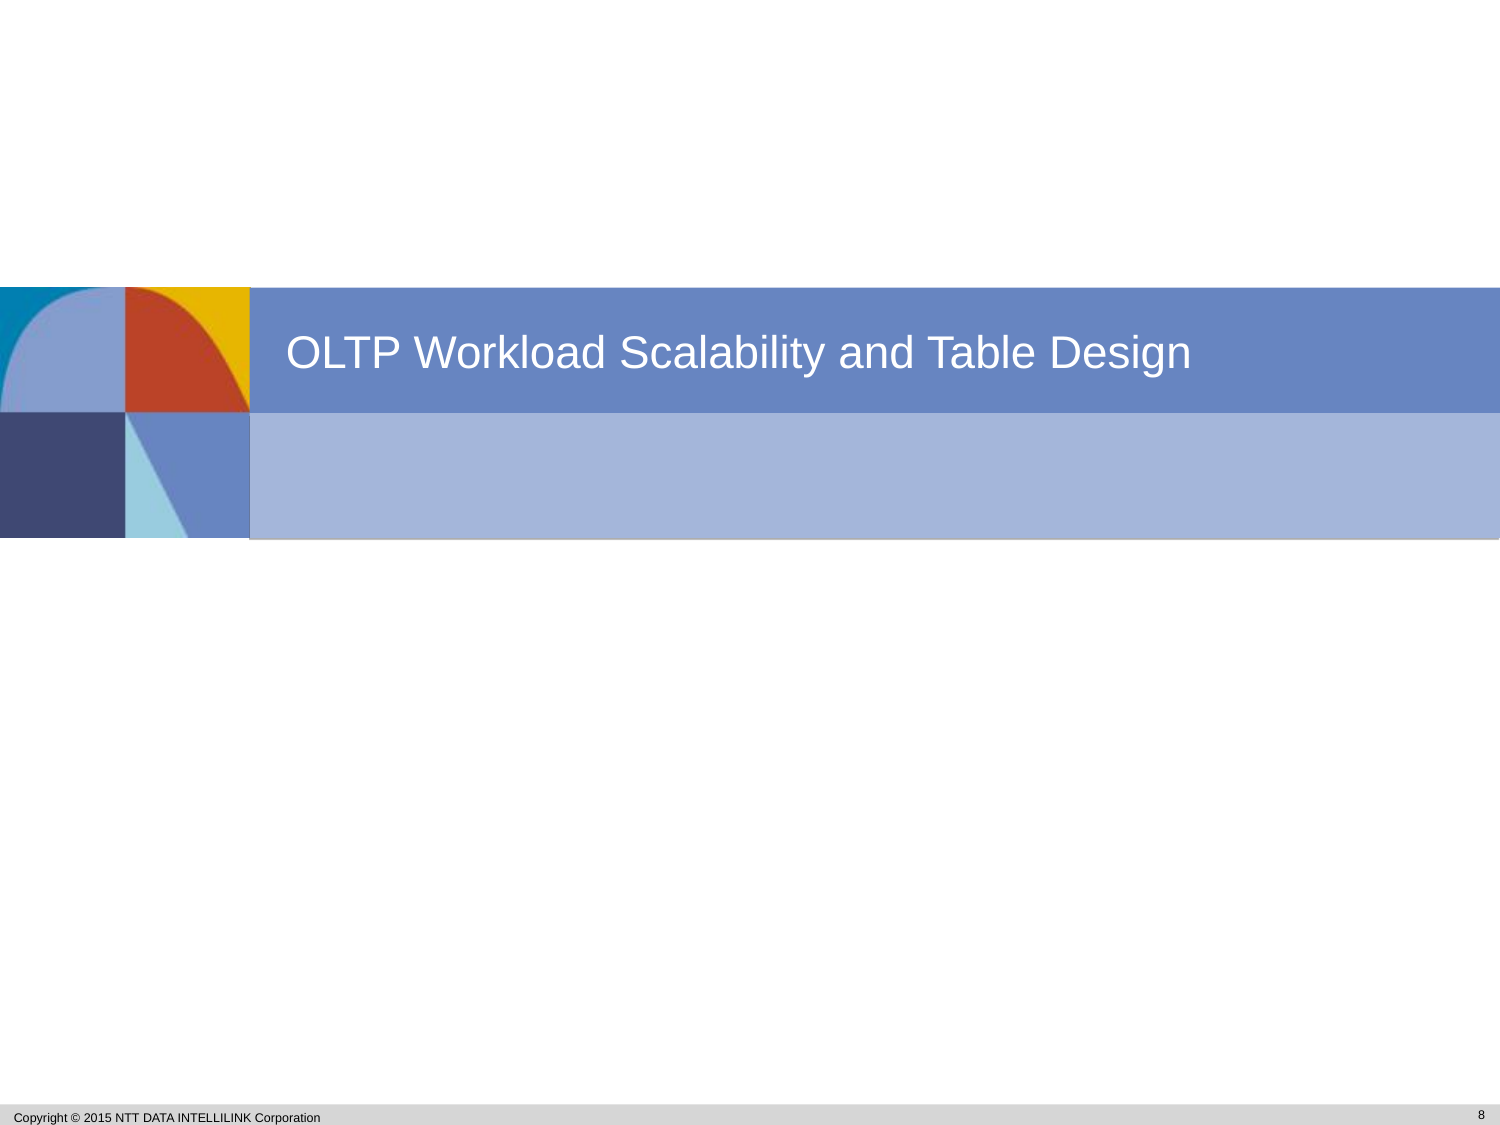

# OLTP Workload Scalability and Table Design